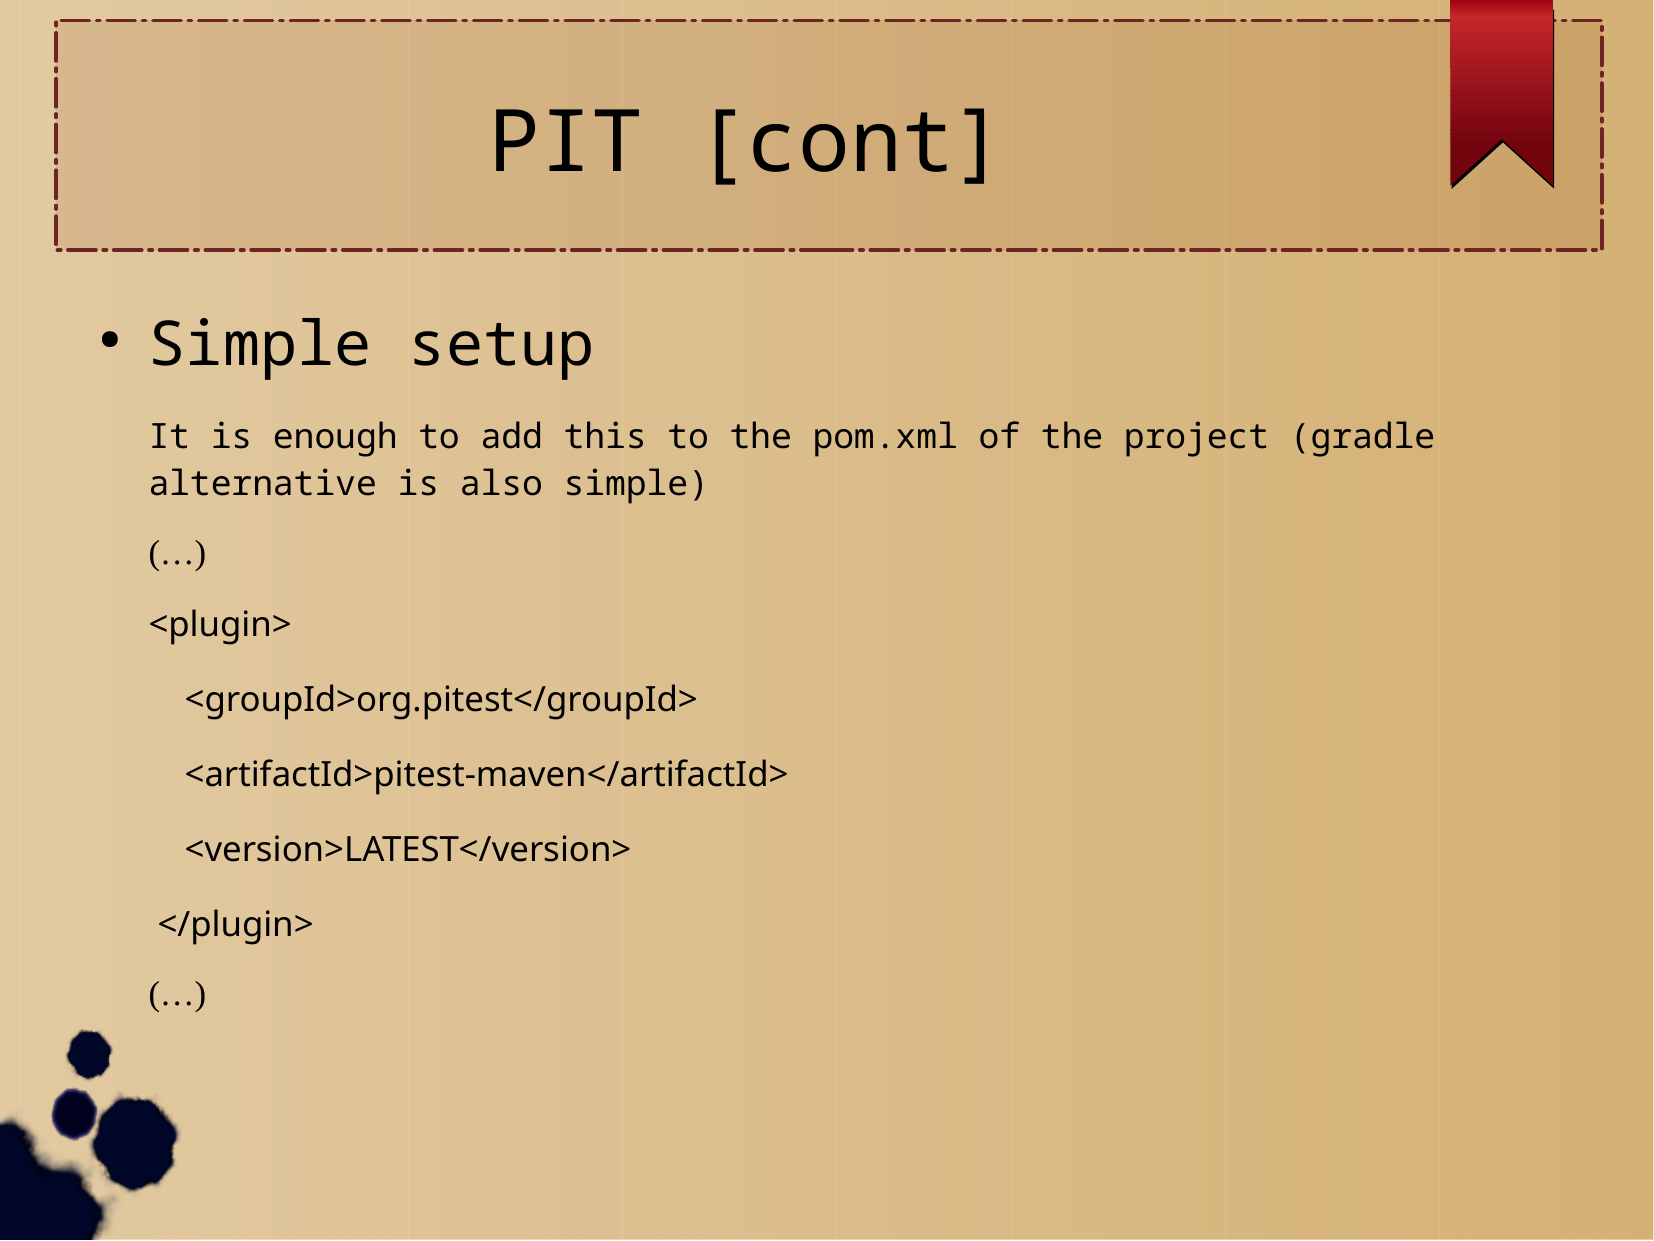

# PIT [cont]
Simple setup
It is enough to add this to the pom.xml of the project (gradle alternative is also simple)
(…)
<plugin>
 <groupId>org.pitest</groupId>
 <artifactId>pitest-maven</artifactId>
 <version>LATEST</version>
 </plugin>
(…)